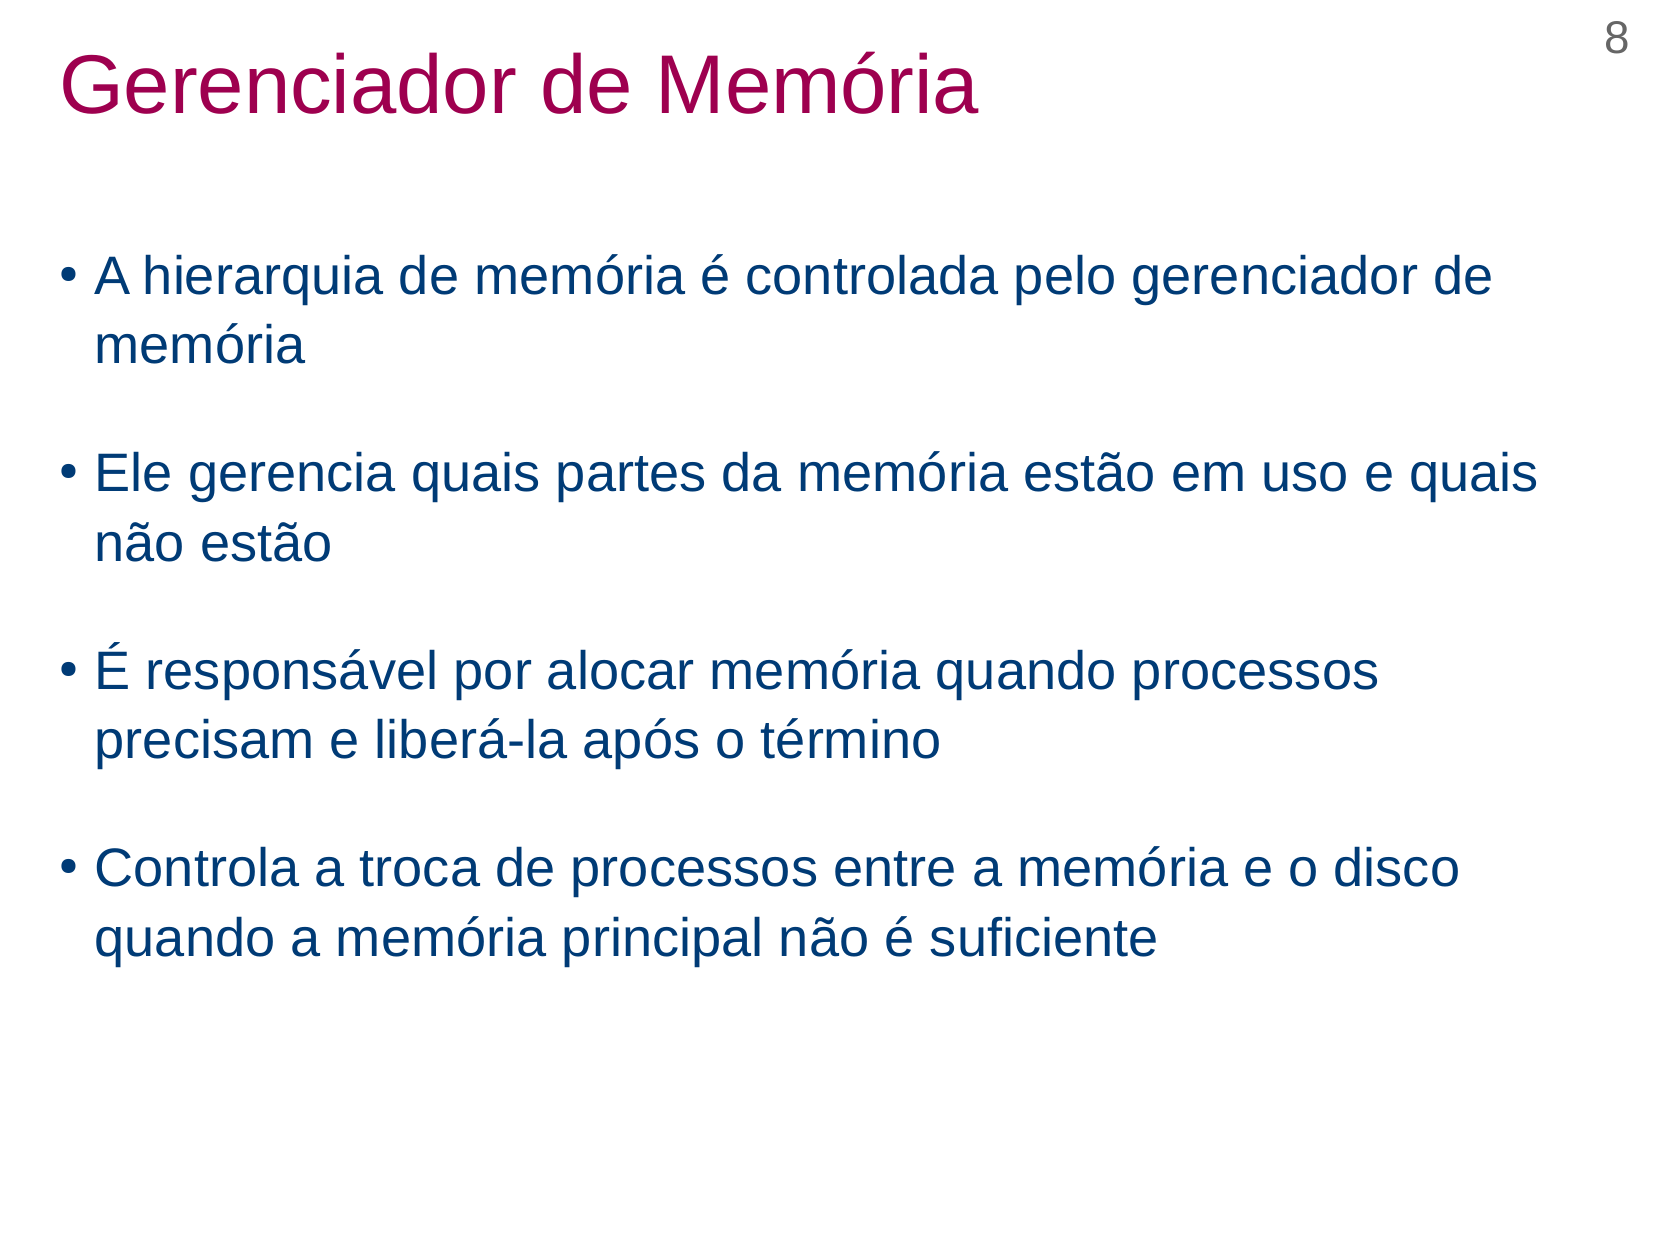

8
# Gerenciador de Memória
A hierarquia de memória é controlada pelo gerenciador de memória
Ele gerencia quais partes da memória estão em uso e quais não estão
É responsável por alocar memória quando processos precisam e liberá-la após o término
Controla a troca de processos entre a memória e o disco quando a memória principal não é suficiente